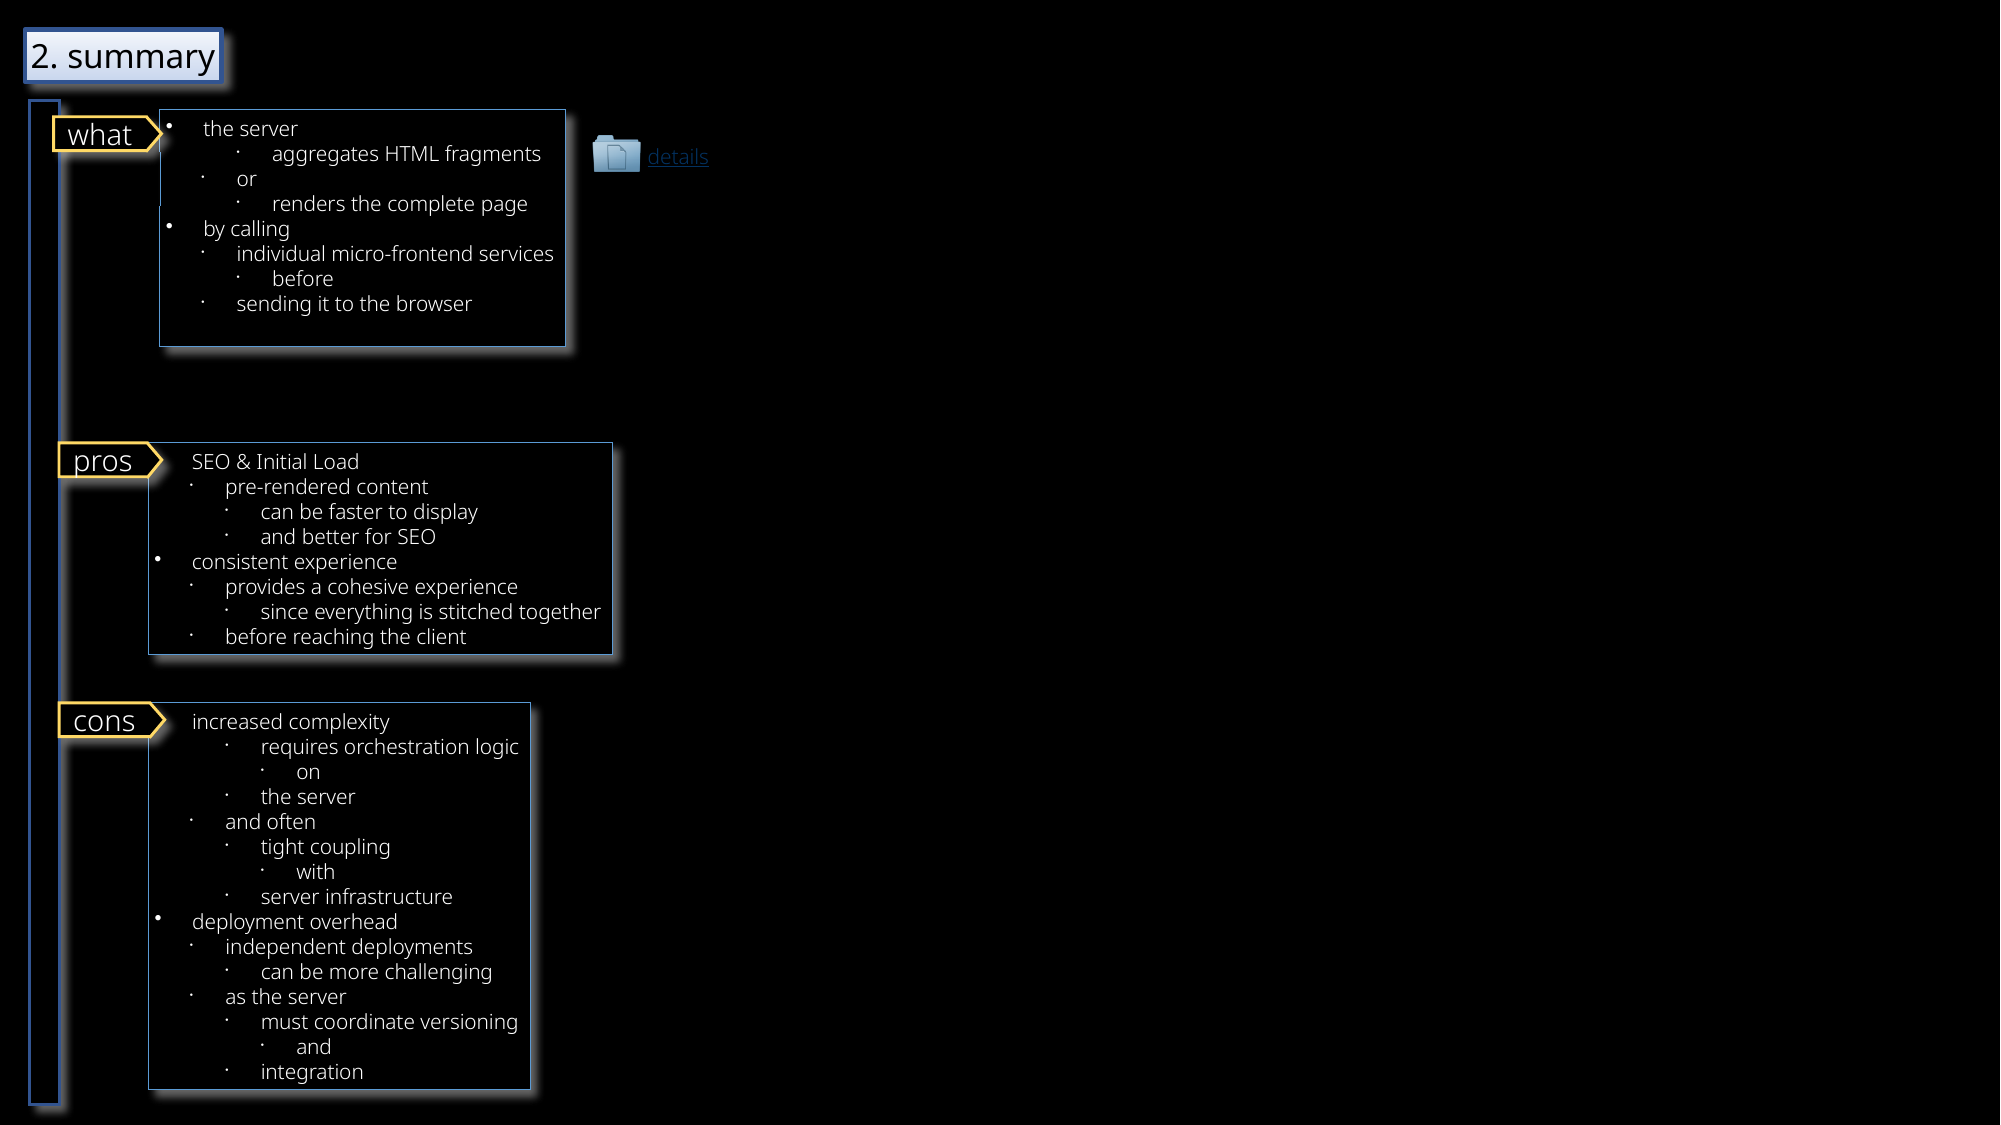

# 2. summary
the server
aggregates HTML fragments
or
renders the complete page
by calling
individual micro‑frontend services
before
sending it to the browser
what
details
SEO & Initial Load
pre-rendered content
can be faster to display
and better for SEO
consistent experience
provides a cohesive experience
since everything is stitched together
before reaching the client
pros
increased complexity
requires orchestration logic
on
the server
and often
tight coupling
with
server infrastructure
deployment overhead
independent deployments
can be more challenging
as the server
must coordinate versioning
and
integration
cons